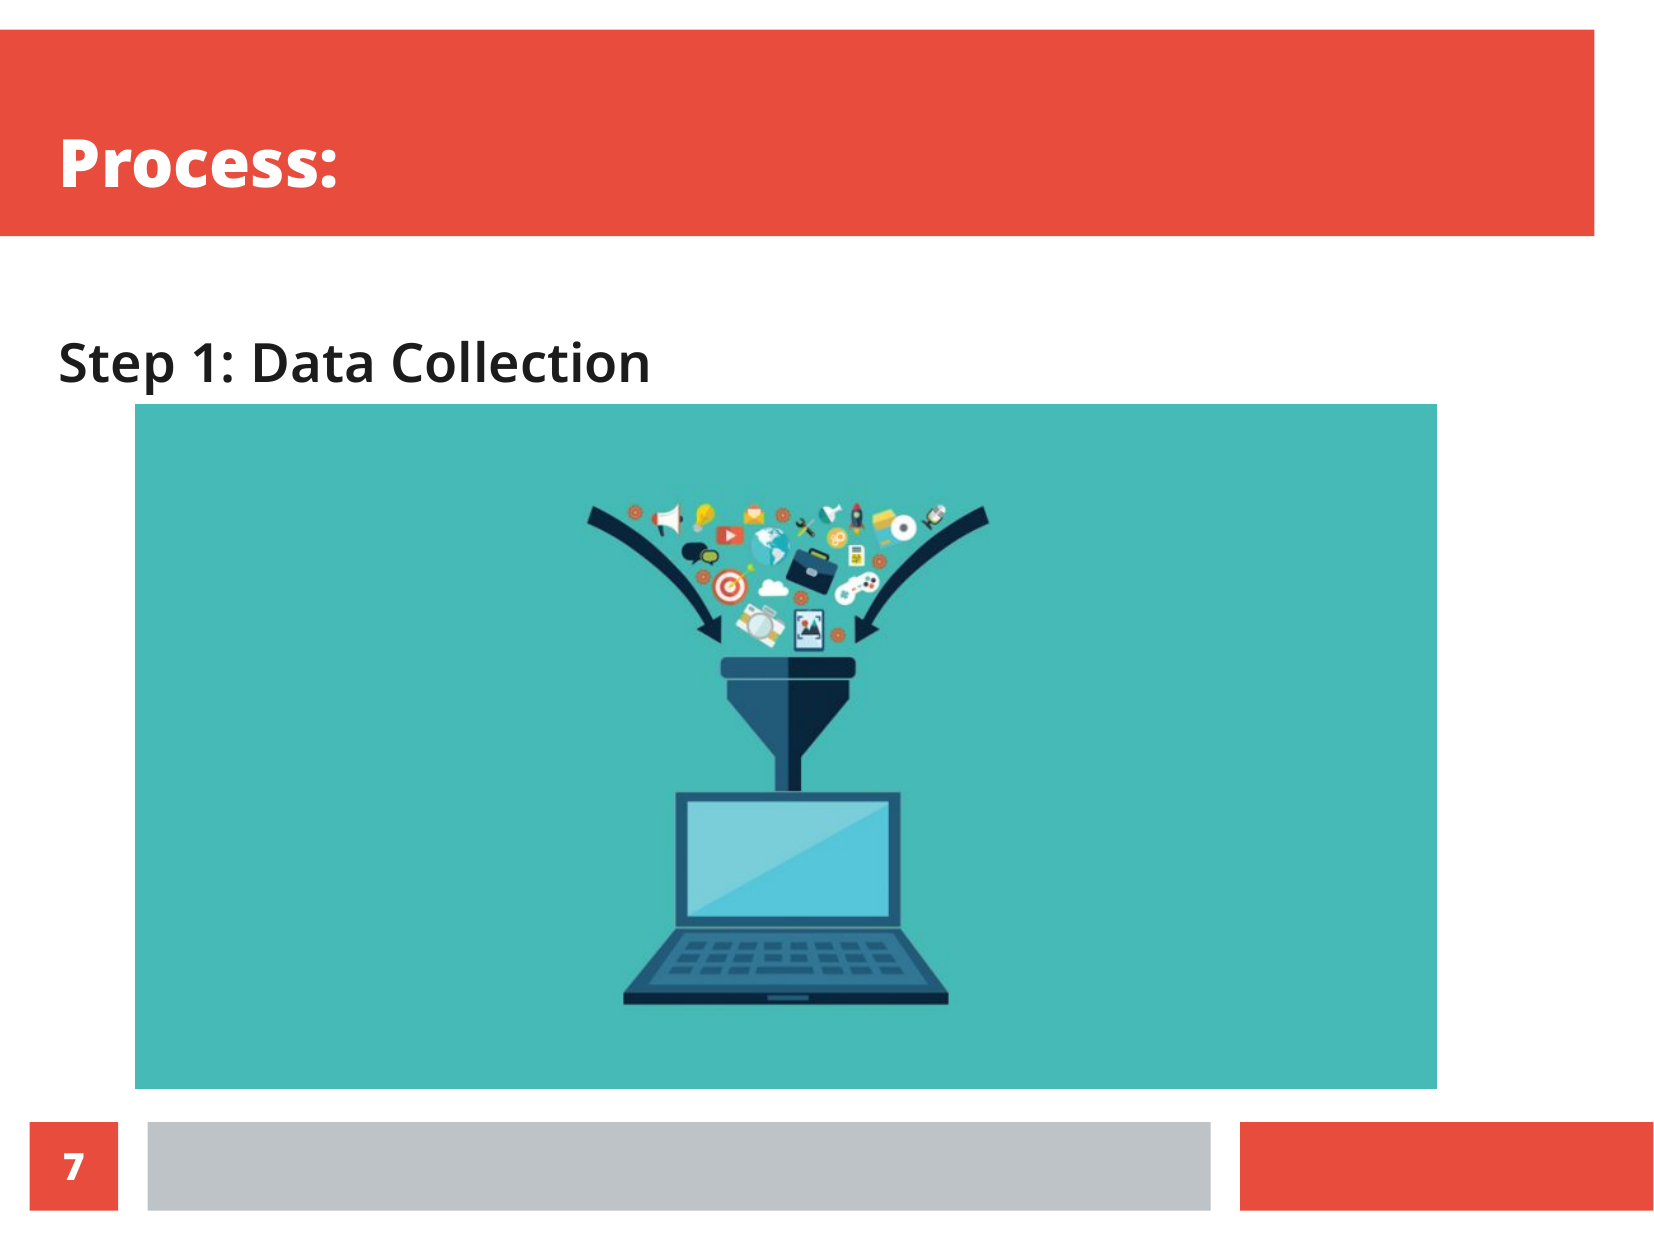

# Process:
Step 1: Data Collection
7